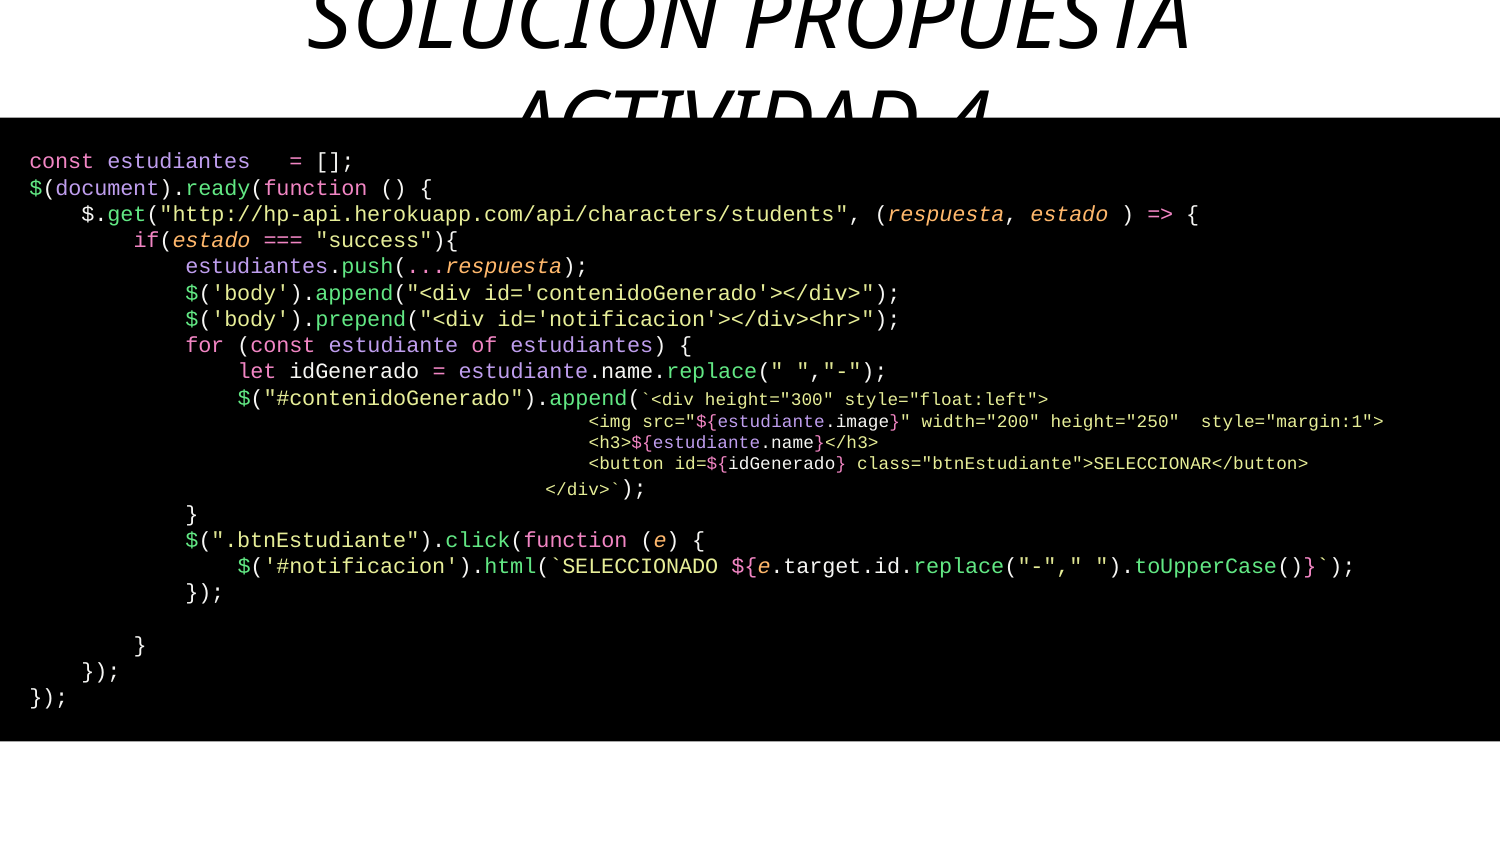

SOLUCIÓN PROPUESTA ACTIVIDAD 4
const estudiantes = [];
$(document).ready(function () {
 $.get("http://hp-api.herokuapp.com/api/characters/students", (respuesta, estado ) => {
 if(estado === "success"){
 estudiantes.push(...respuesta);
 $('body').append("<div id='contenidoGenerado'></div>");
 $('body').prepend("<div id='notificacion'></div><hr>");
 for (const estudiante of estudiantes) {
 let idGenerado = estudiante.name.replace(" ","-");
 $("#contenidoGenerado").append(`<div height="300" style="float:left">
 <img src="${estudiante.image}" width="200" height="250" style="margin:1">
 <h3>${estudiante.name}</h3>
 <button id=${idGenerado} class="btnEstudiante">SELECCIONAR</button>
 </div>`);
 }
 $(".btnEstudiante").click(function (e) {
 $('#notificacion').html(`SELECCIONADO ${e.target.id.replace("-"," ").toUpperCase()}`);
 });
 }
 });
});